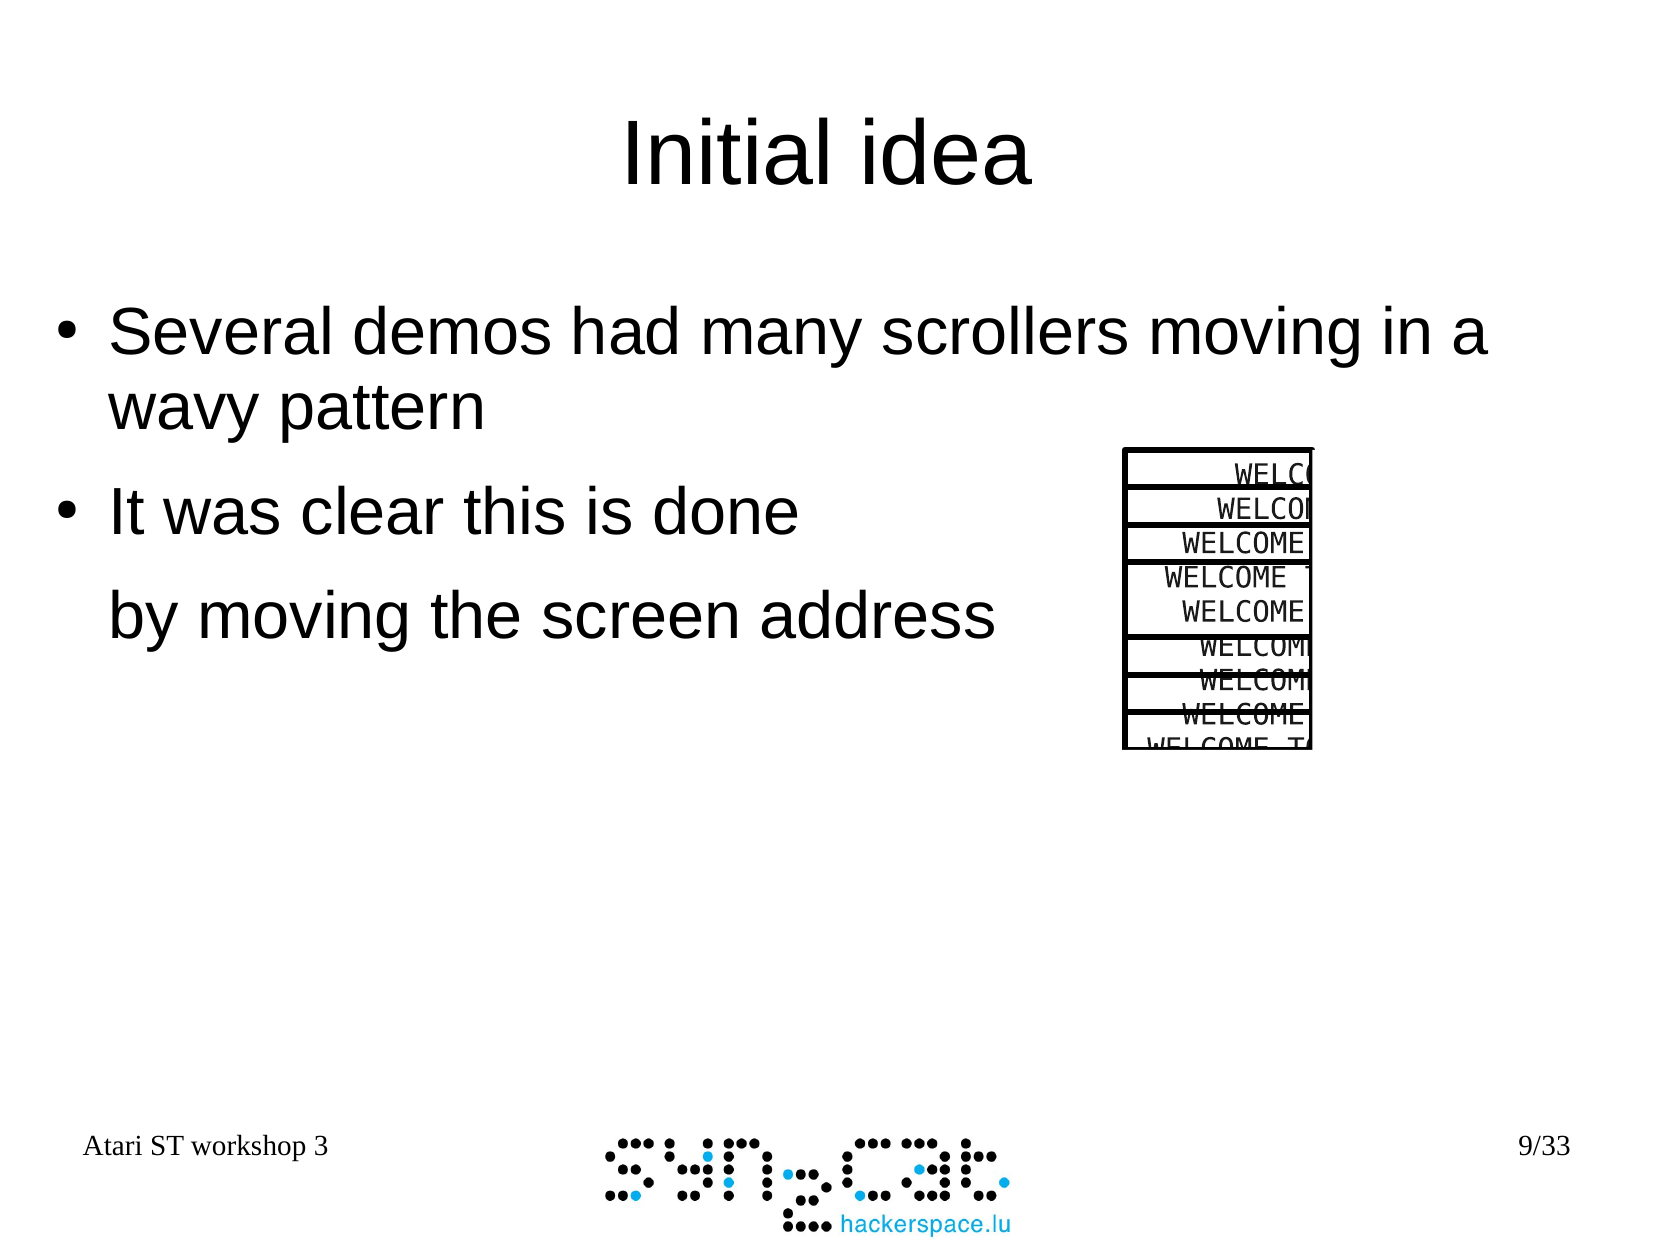

# Initial idea
Several demos had many scrollers moving in a wavy pattern
It was clear this is done
by moving the screen address
9